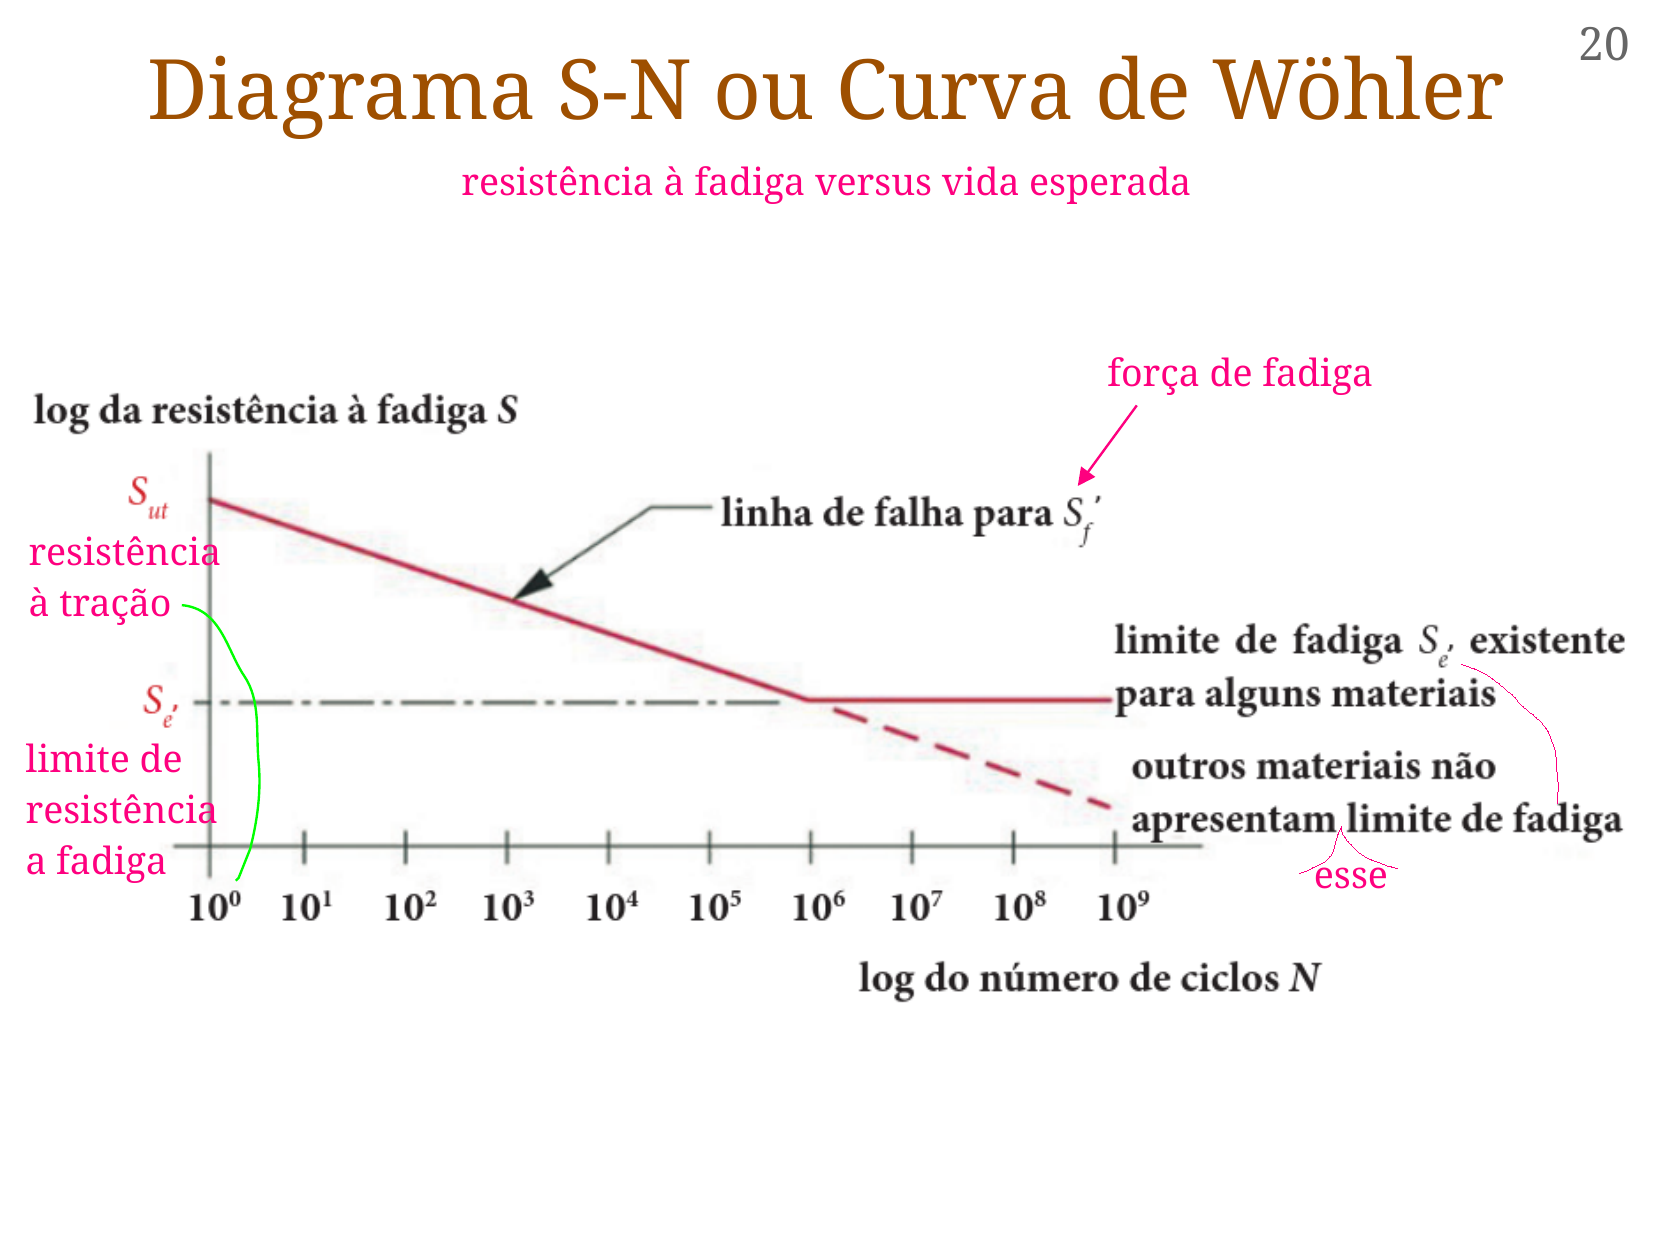

20
# Diagrama S-N ou Curva de Wöhler
resistência à fadiga versus vida esperada
força de fadiga
resistência
à tração
limite de resistência a fadiga
esse